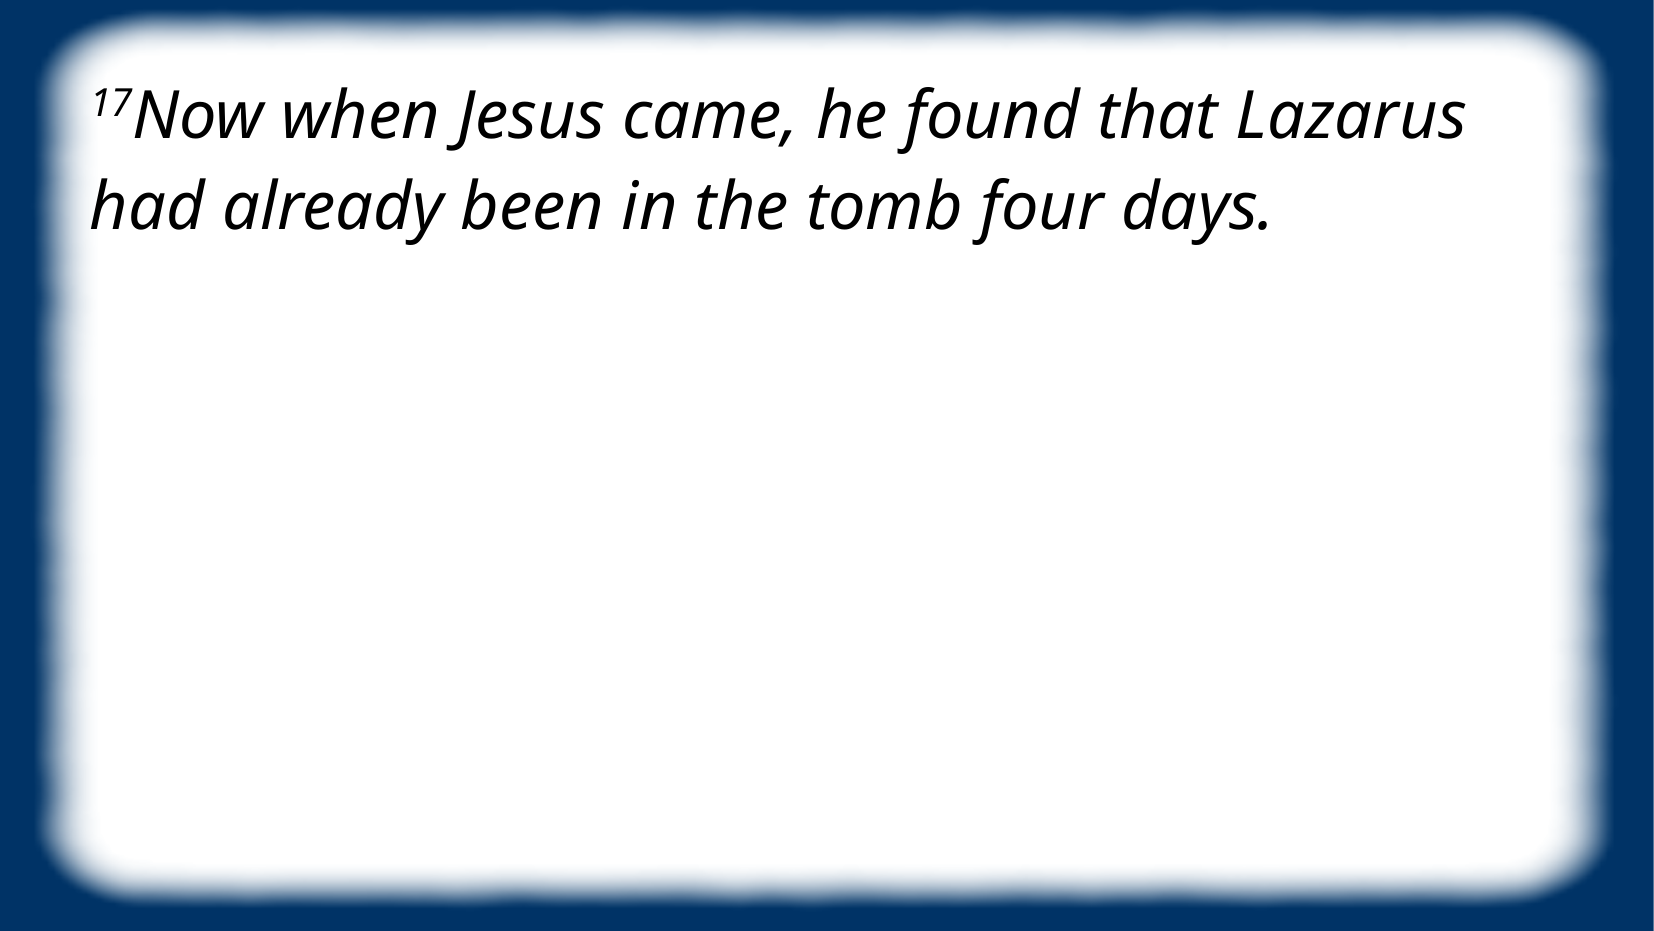

17Now when Jesus came, he found that Lazarus had already been in the tomb four days.